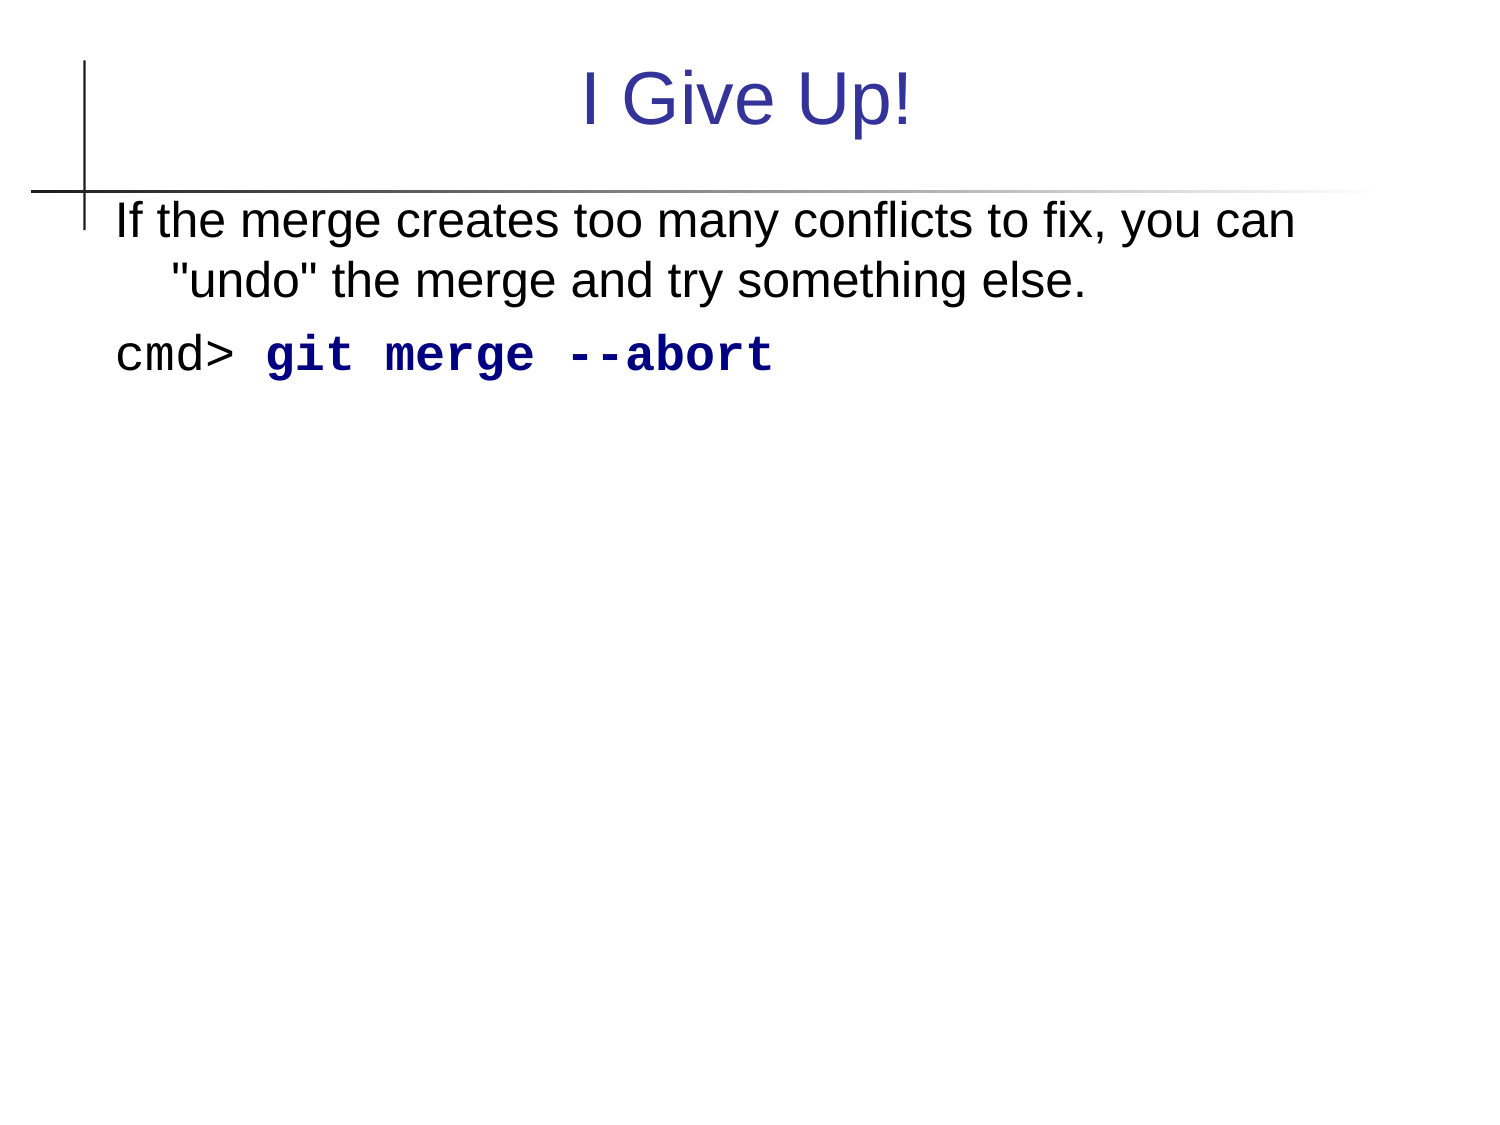

# I Give Up!
If the merge creates too many conflicts to fix, you can "undo" the merge and try something else.
cmd> git merge --abort